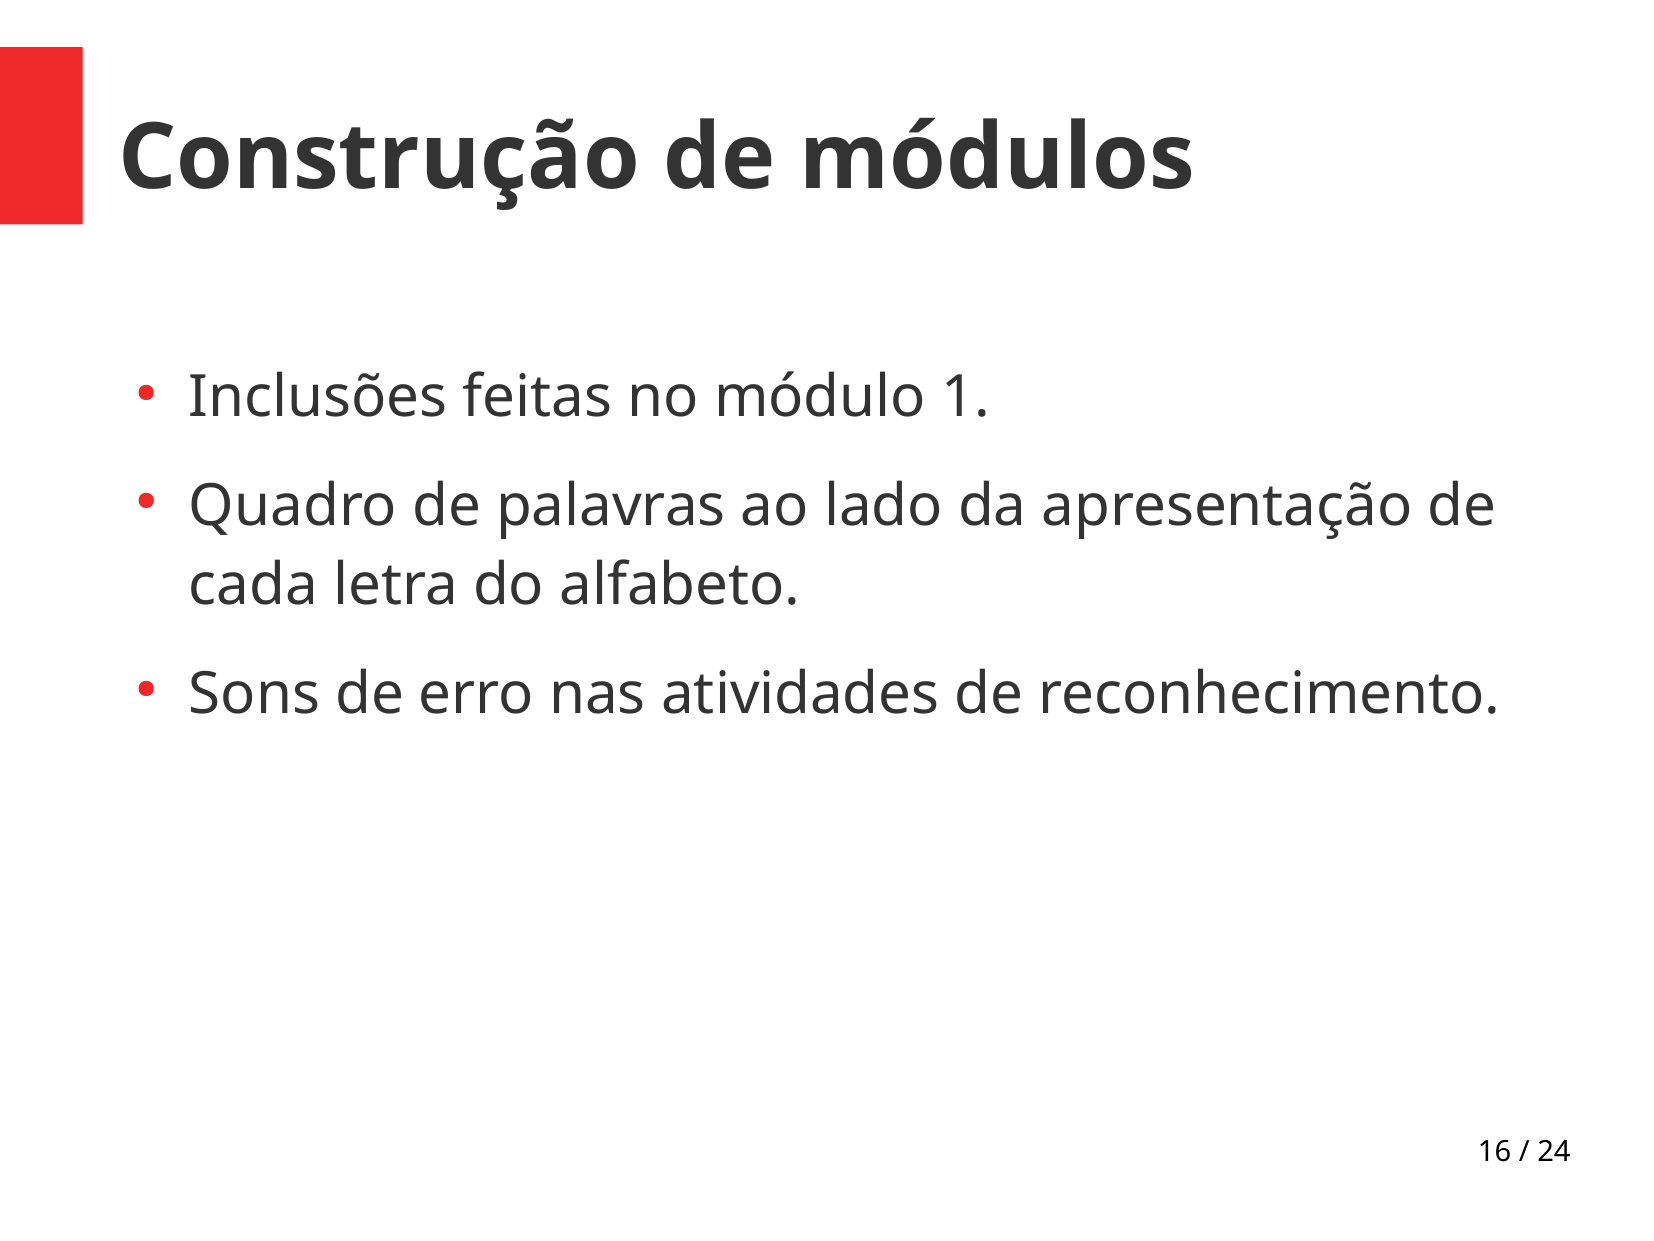

# Construção de módulos
Inclusões feitas no módulo 1.
Quadro de palavras ao lado da apresentação de cada letra do alfabeto.
Sons de erro nas atividades de reconhecimento.
16